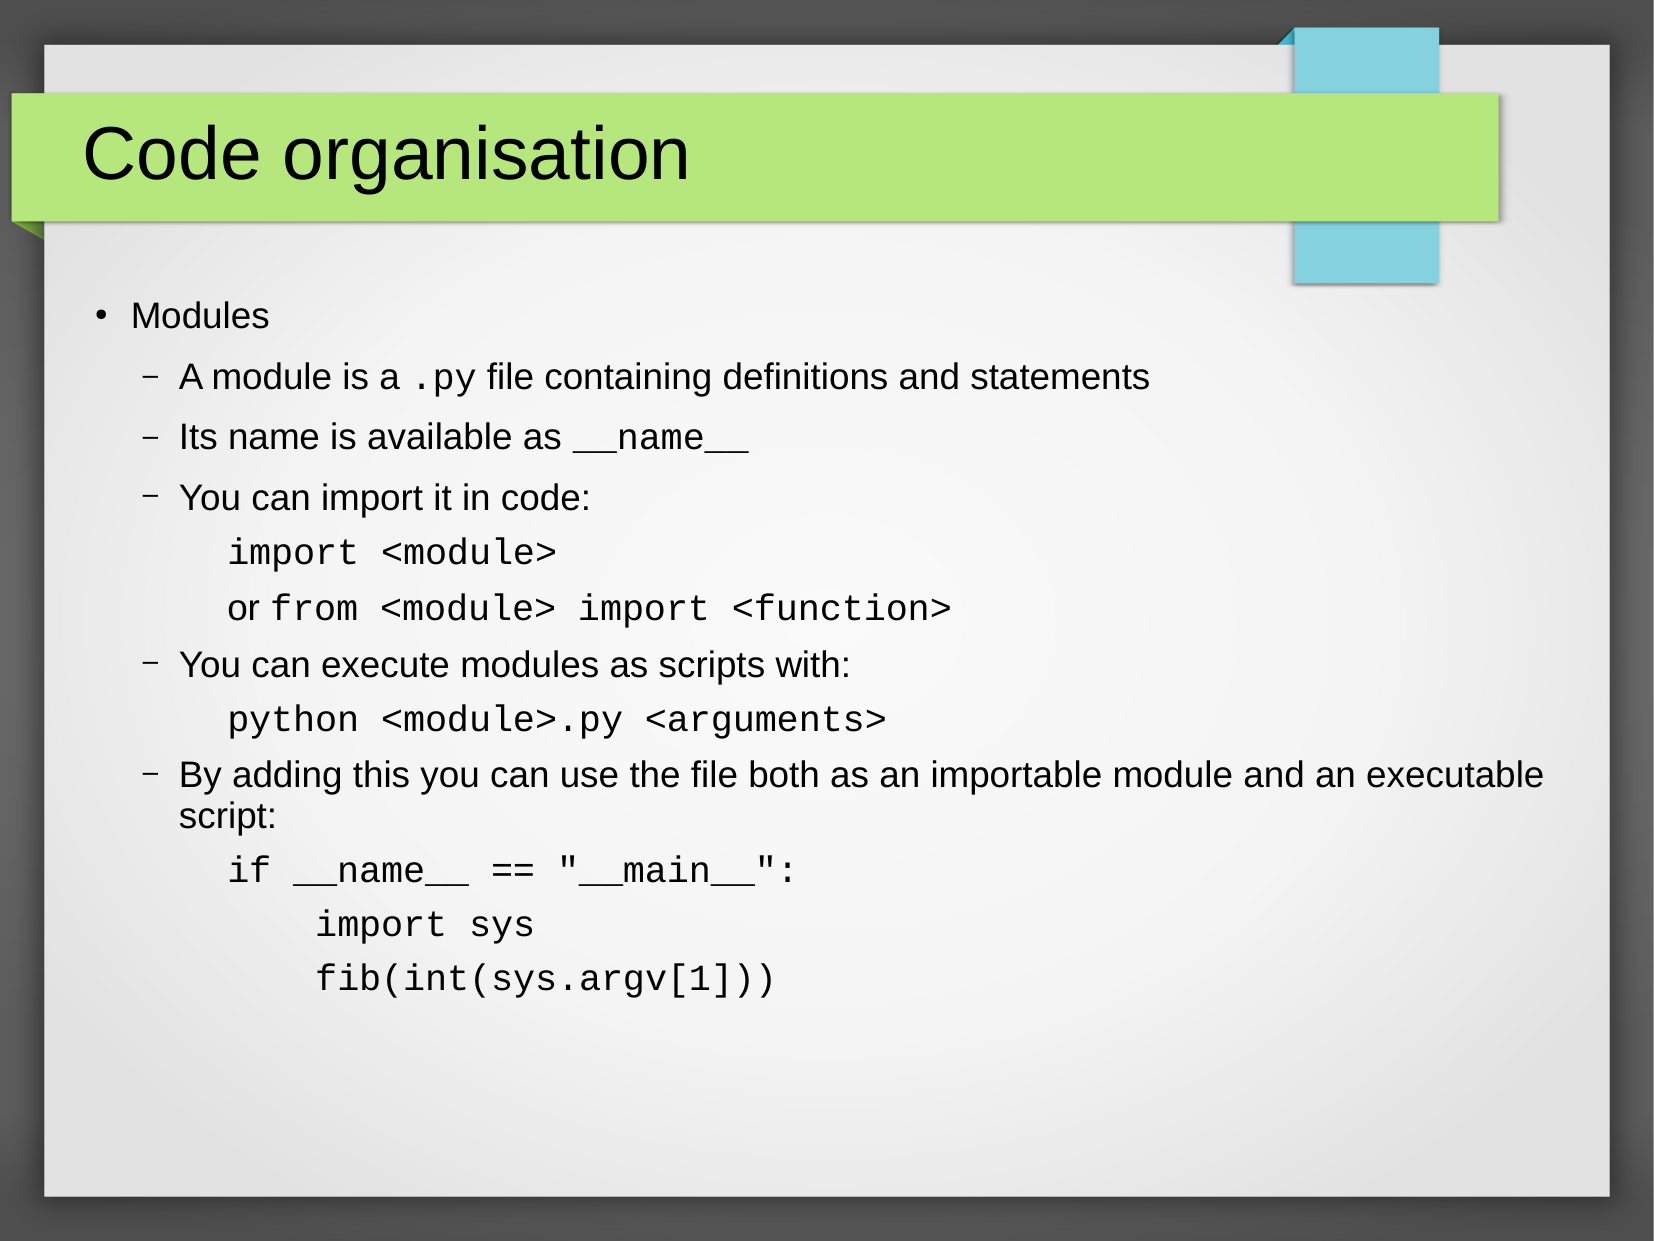

# Code organisation
Modules
A module is a .py file containing definitions and statements
Its name is available as __name__
You can import it in code:
import <module>
or from <module> import <function>
You can execute modules as scripts with:
python <module>.py <arguments>
By adding this you can use the file both as an importable module and an executable script:
if __name__ == "__main__":
 import sys
 fib(int(sys.argv[1]))